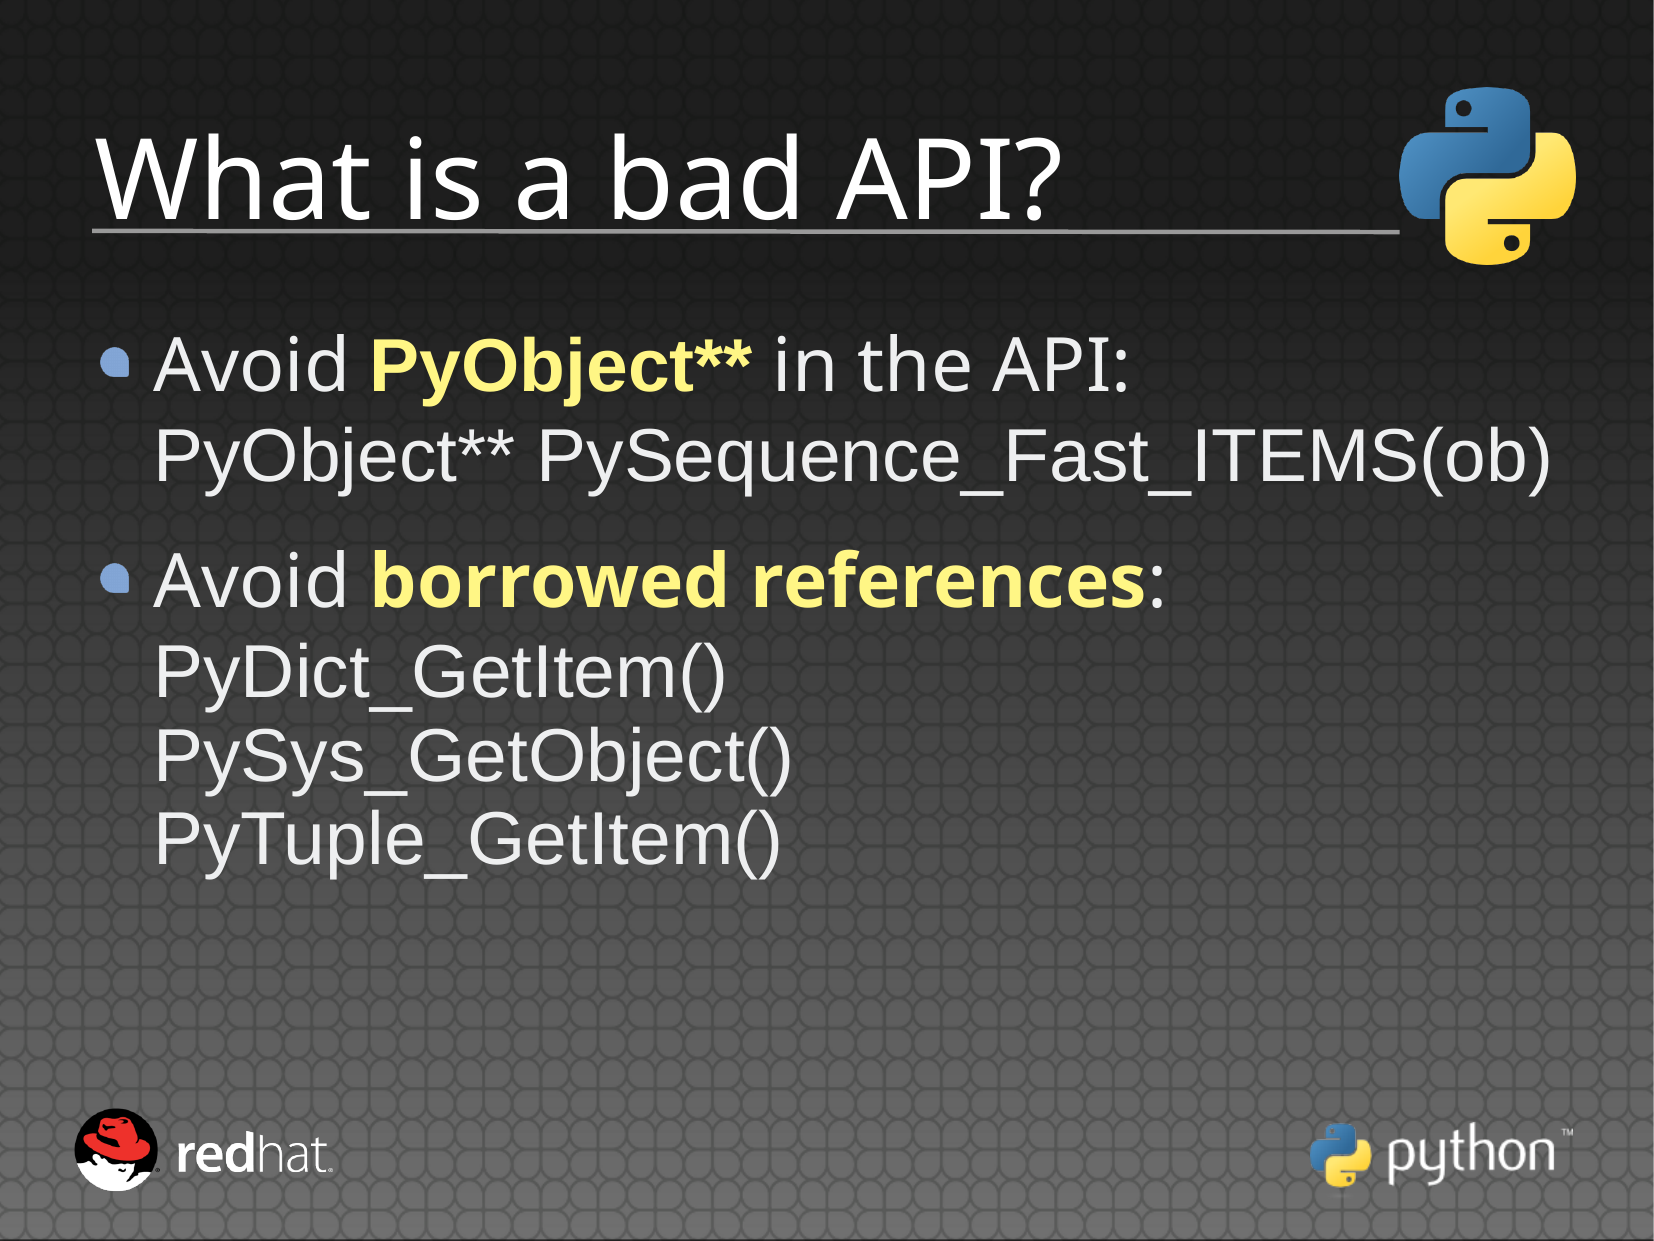

What is a bad API?
# Avoid PyObject** in the API: PyObject** PySequence_Fast_ITEMS(ob)
Avoid borrowed references:
PyDict_GetItem()
PySys_GetObject()
PyTuple_GetItem()